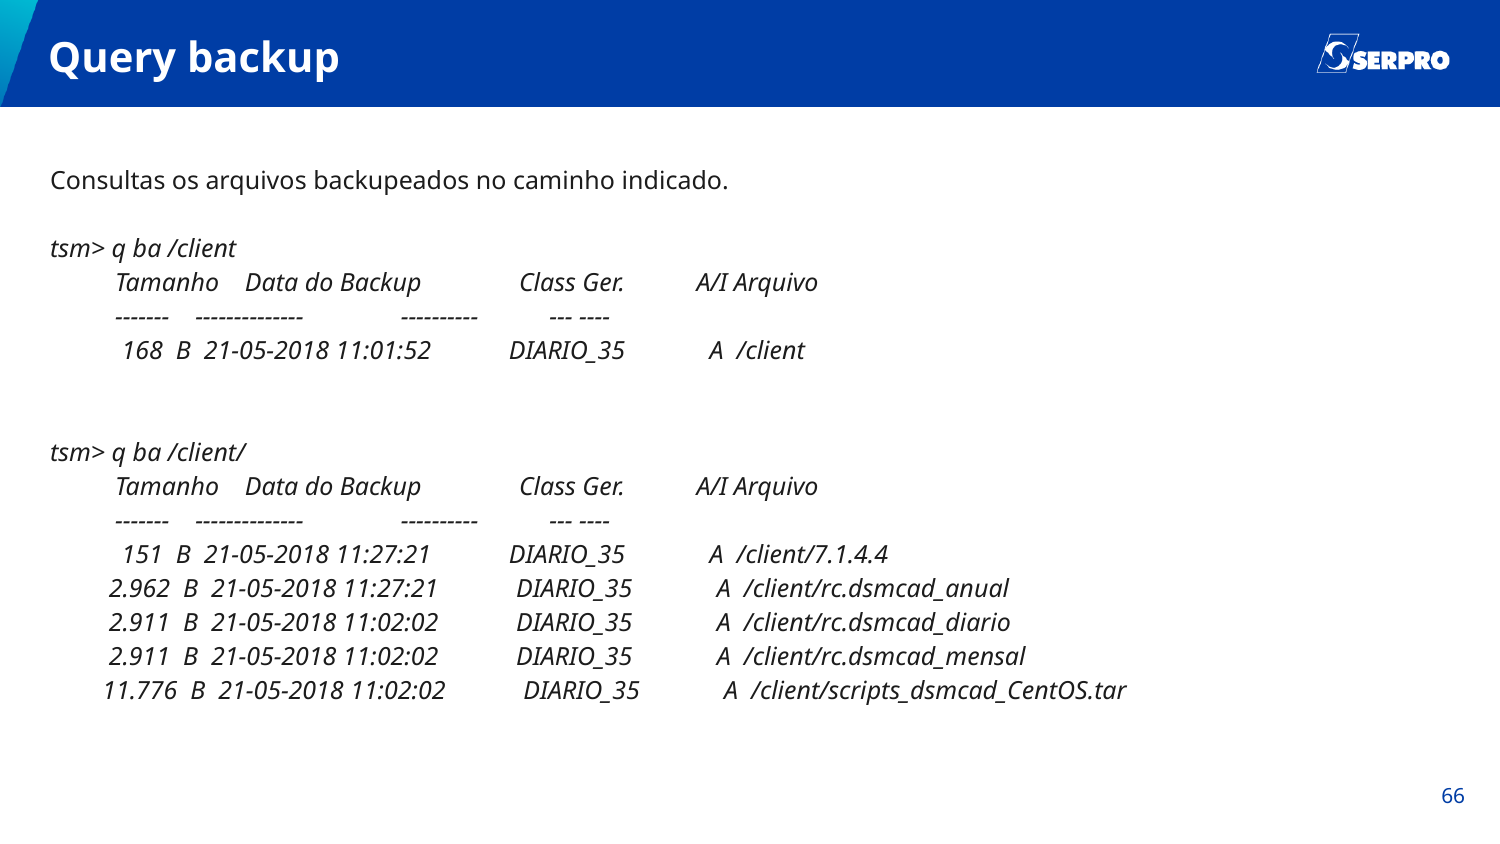

# Query backup
Consultas os arquivos backupeados no caminho indicado.
tsm> q ba /client
 Tamanho Data do Backup Class Ger. A/I Arquivo
 ------- -------------- ---------- --- ----
 168 B 21-05-2018 11:01:52 DIARIO_35 A /client
tsm> q ba /client/
 Tamanho Data do Backup Class Ger. A/I Arquivo
 ------- -------------- ---------- --- ----
 151 B 21-05-2018 11:27:21 DIARIO_35 A /client/7.1.4.4
 2.962 B 21-05-2018 11:27:21 DIARIO_35 A /client/rc.dsmcad_anual
 2.911 B 21-05-2018 11:02:02 DIARIO_35 A /client/rc.dsmcad_diario
 2.911 B 21-05-2018 11:02:02 DIARIO_35 A /client/rc.dsmcad_mensal
 11.776 B 21-05-2018 11:02:02 DIARIO_35 A /client/scripts_dsmcad_CentOS.tar